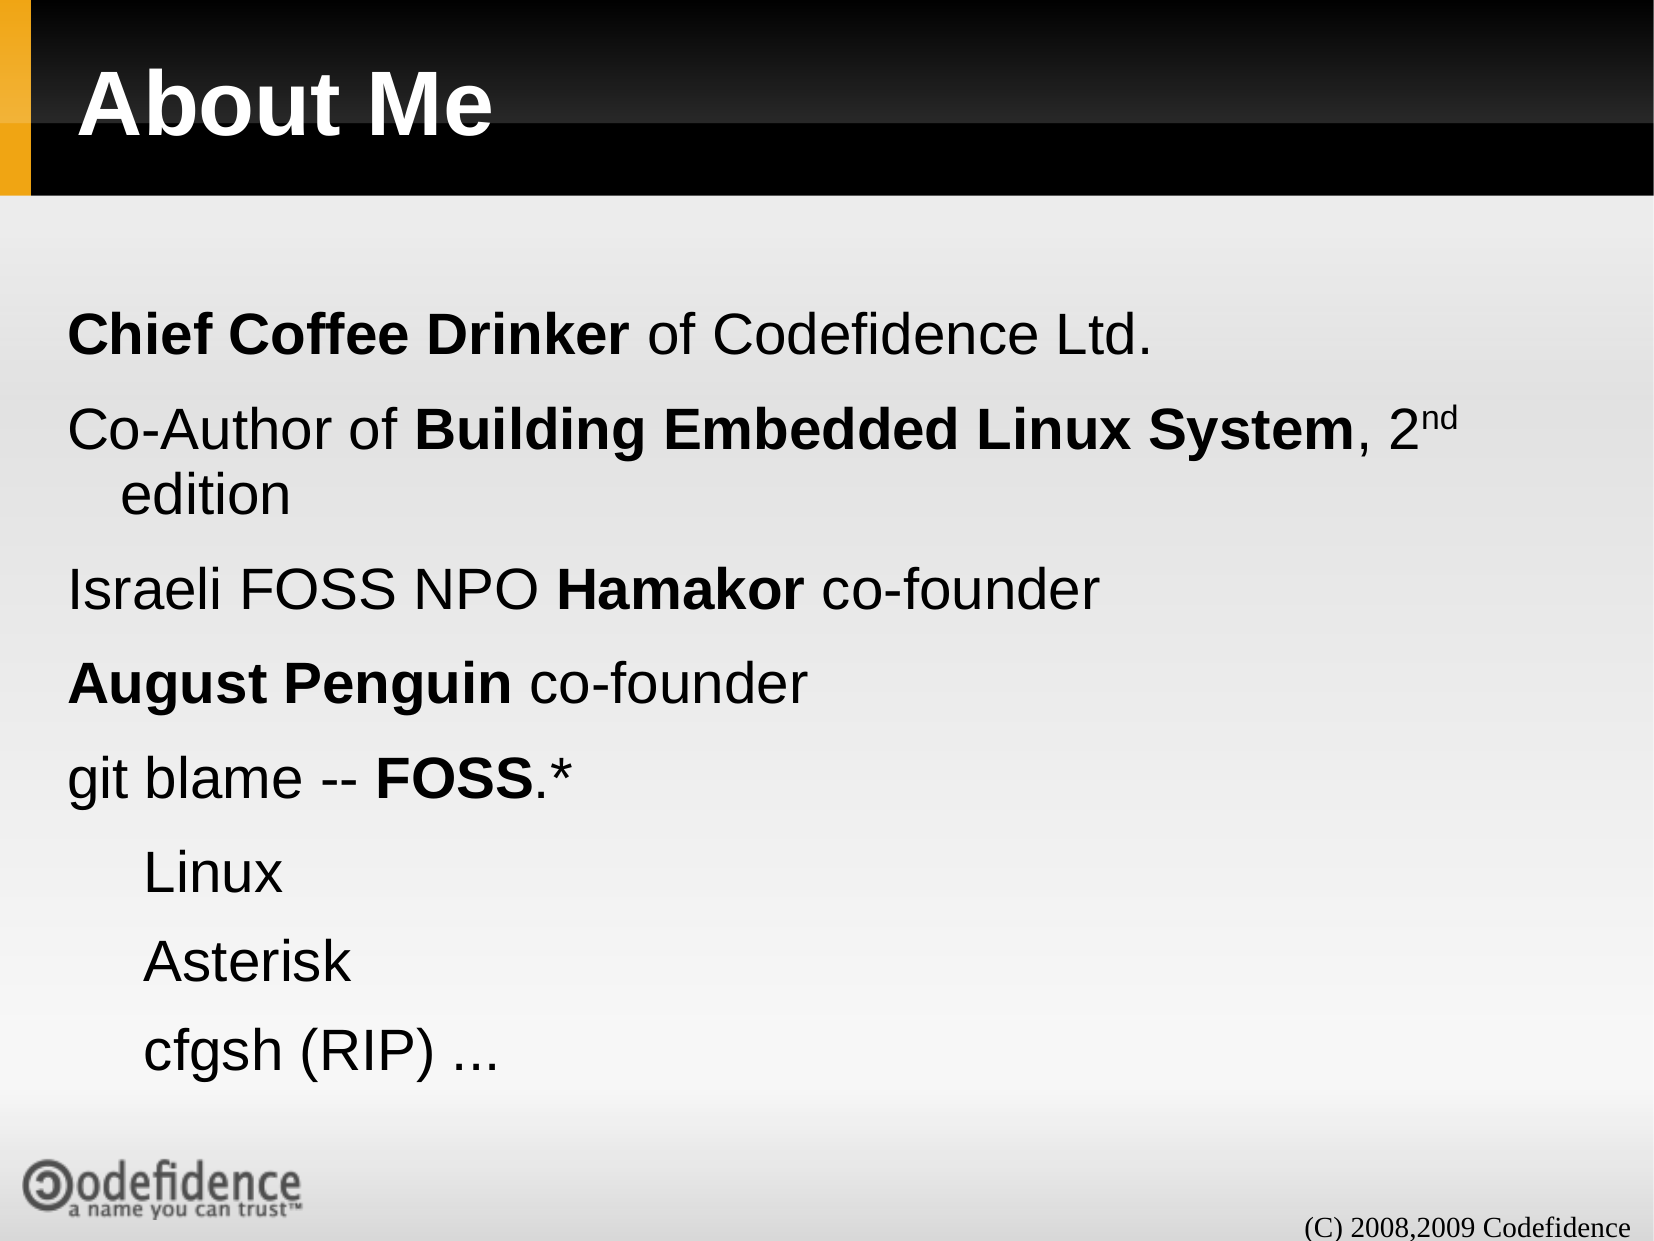

# About Me
Chief Coffee Drinker of Codefidence Ltd.
Co-Author of Building Embedded Linux System, 2nd edition
Israeli FOSS NPO Hamakor co-founder
August Penguin co-founder
git blame -- FOSS.*
Linux
Asterisk
cfgsh (RIP) ...